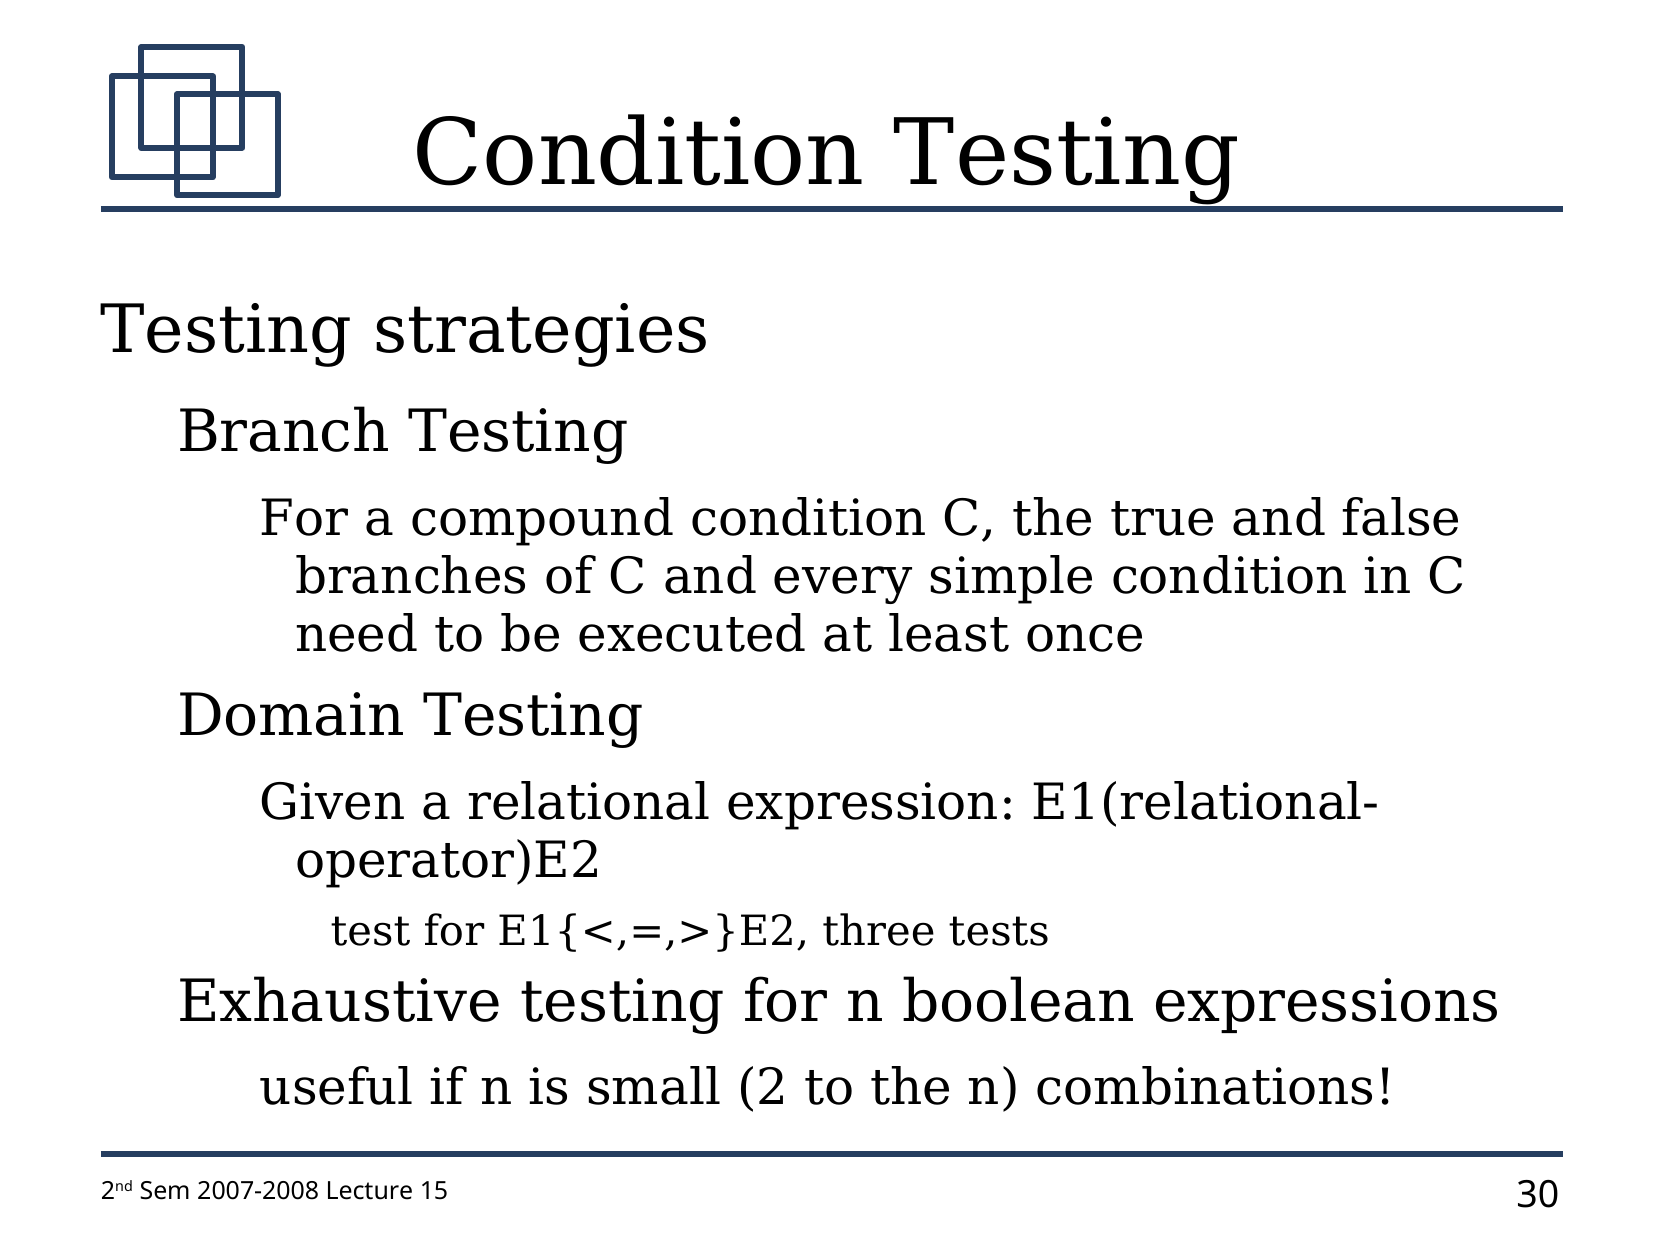

# Condition Testing
Testing strategies
Branch Testing
For a compound condition C, the true and false branches of C and every simple condition in C need to be executed at least once
Domain Testing
Given a relational expression: E1(relational-operator)E2
test for E1{<,=,>}E2, three tests
Exhaustive testing for n boolean expressions
useful if n is small (2 to the n) combinations!